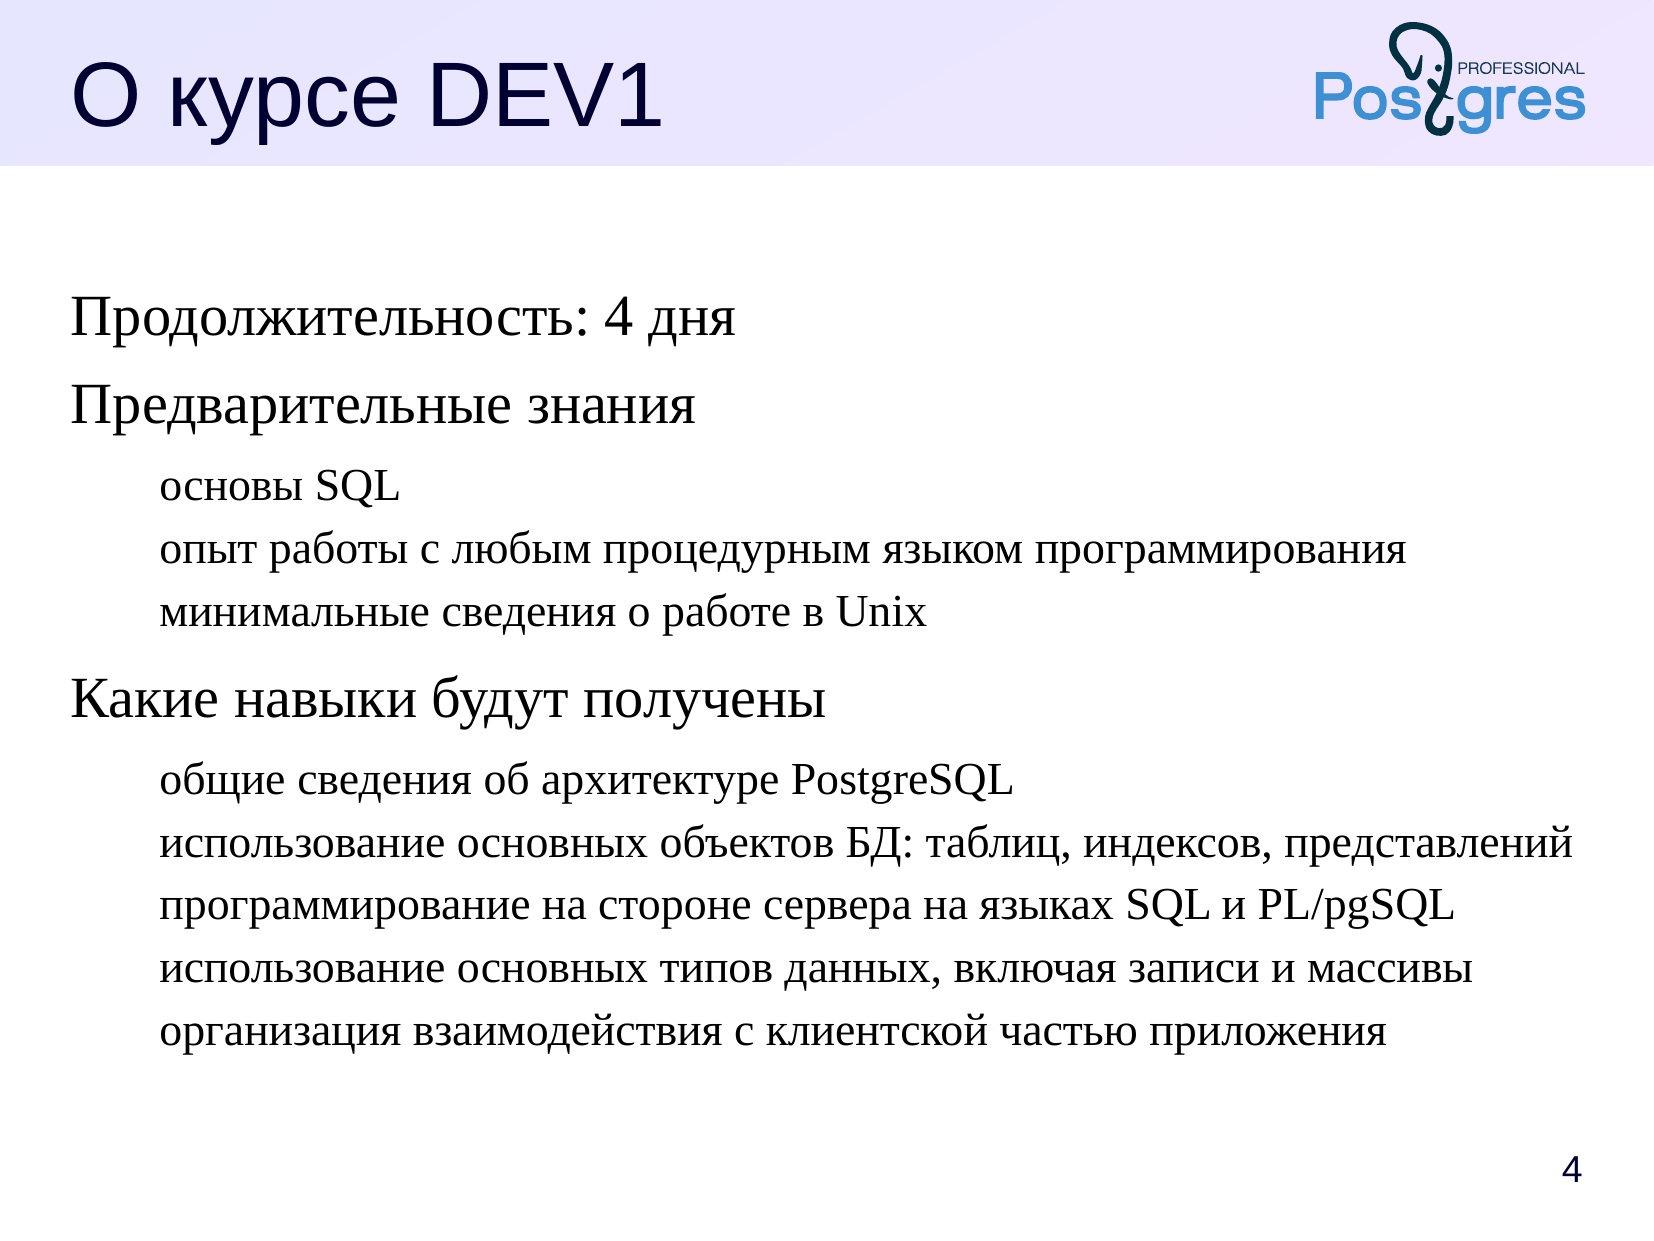

# О курсе DEV1
Продолжительность: 4 дня
Предварительные знания
основы SQL
опыт работы с любым процедурным языком программирования
минимальные сведения о работе в Unix
Какие навыки будут получены
общие сведения об архитектуре PostgreSQL
использование основных объектов БД: таблиц, индексов, представлений
программирование на стороне сервера на языках SQL и PL/pgSQL
использование основных типов данных, включая записи и массивы
организация взаимодействия с клиентской частью приложения